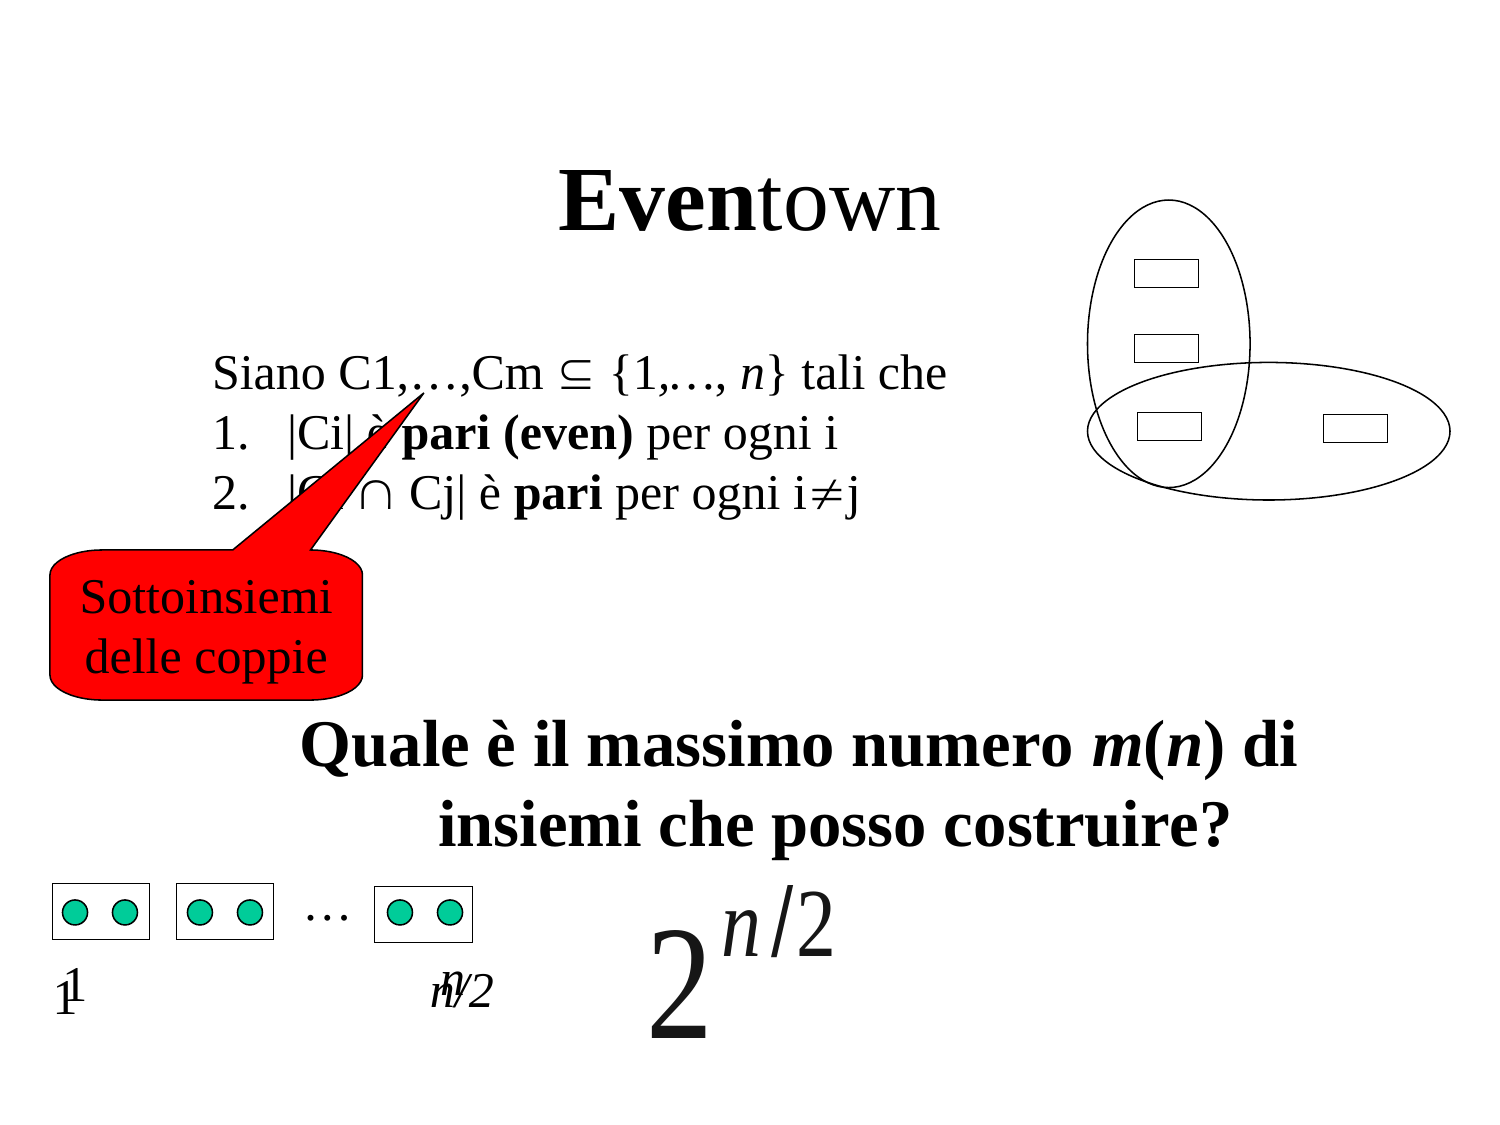

# Eventown
Siano C1,…,Cm  {1,…, n} tali che
|Ci| è pari (even) per ogni i
|Ci  Cj| è pari per ogni ij
Quale è il massimo numero m(n) di insiemi che posso costruire?
Sottoinsiemi delle coppie
…
n/2
1
n
1